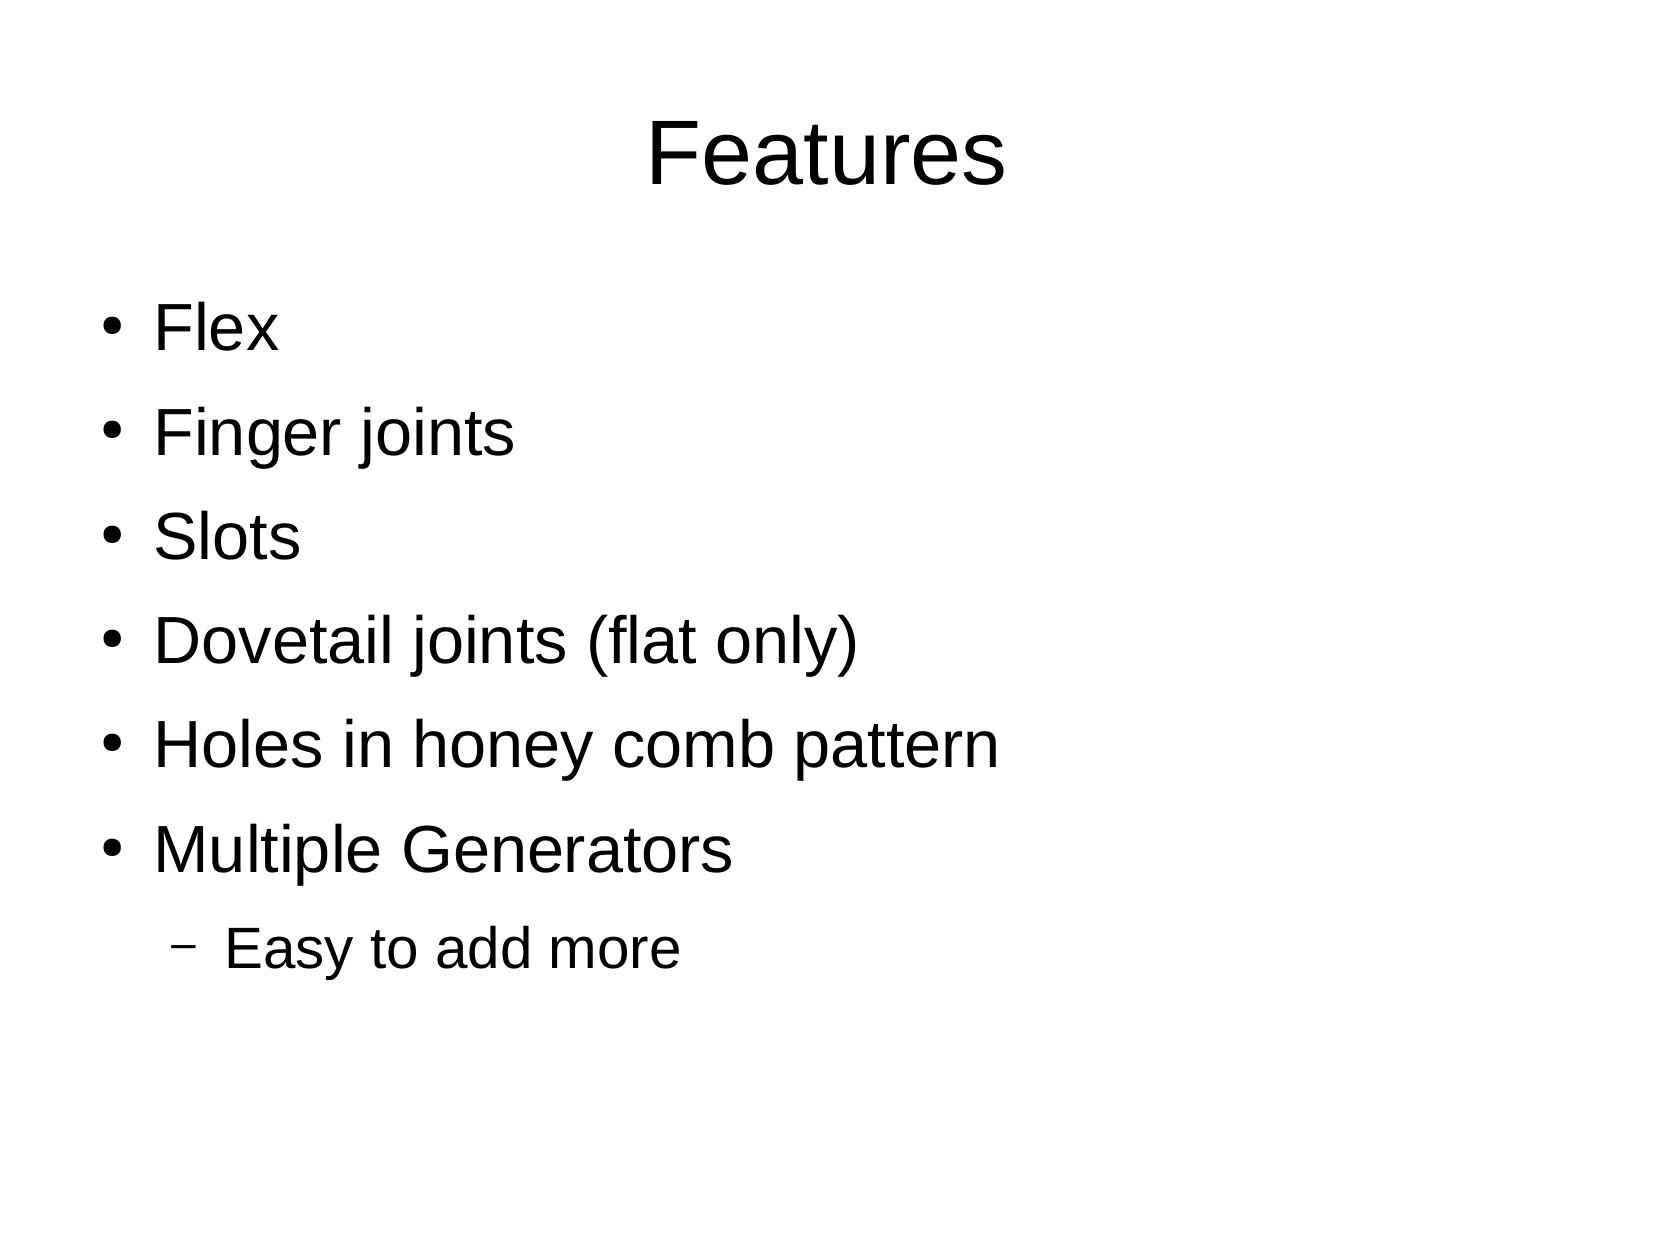

# Features
Flex
Finger joints
Slots
Dovetail joints (flat only)
Holes in honey comb pattern
Multiple Generators
Easy to add more